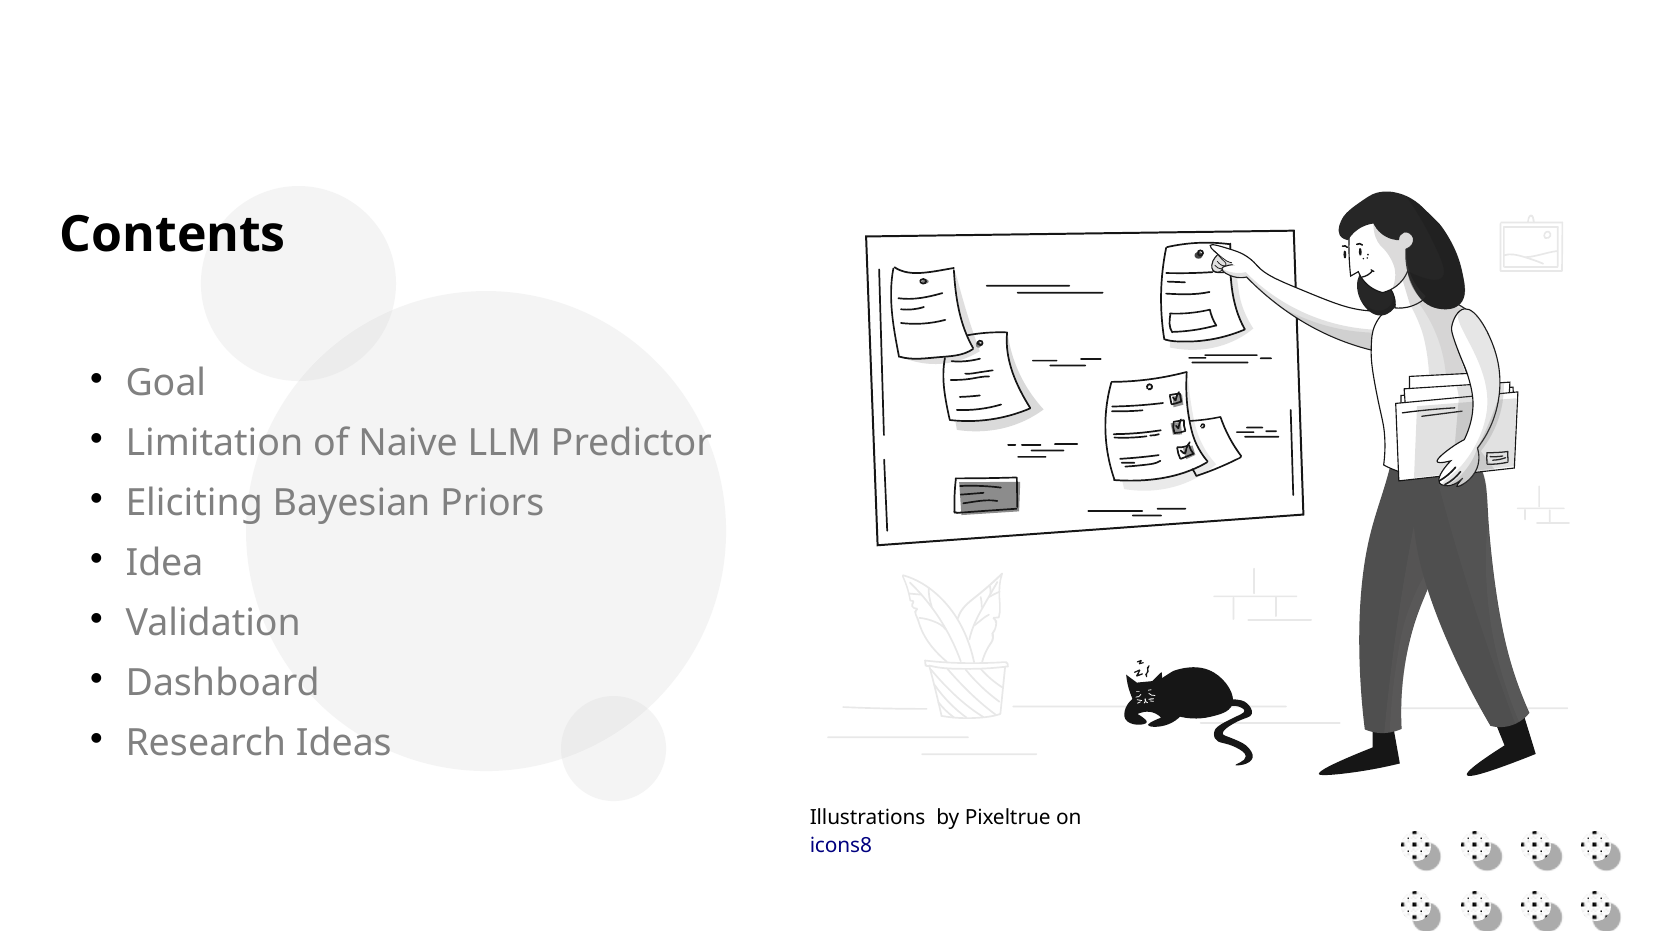

Contents
Goal
Limitation of Naive LLM Predictor
Eliciting Bayesian Priors
Idea
Validation
Dashboard
Research Ideas